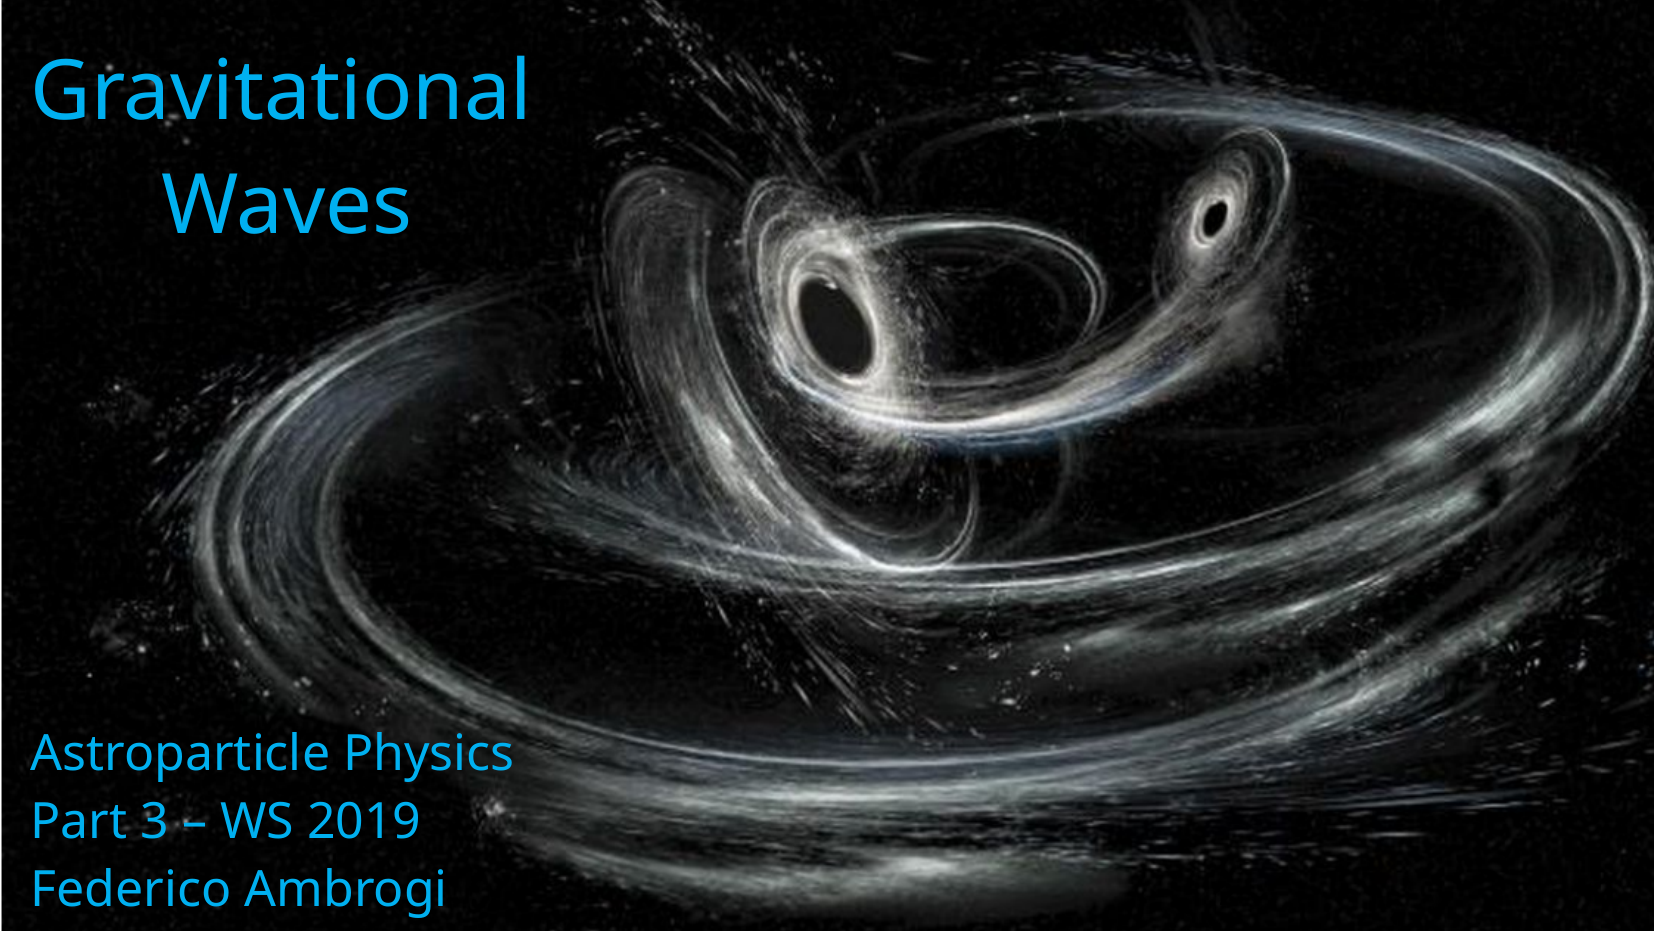

Gravitational
 Waves
Astroparticle Physics
Part 3 – WS 2019
Federico Ambrogi